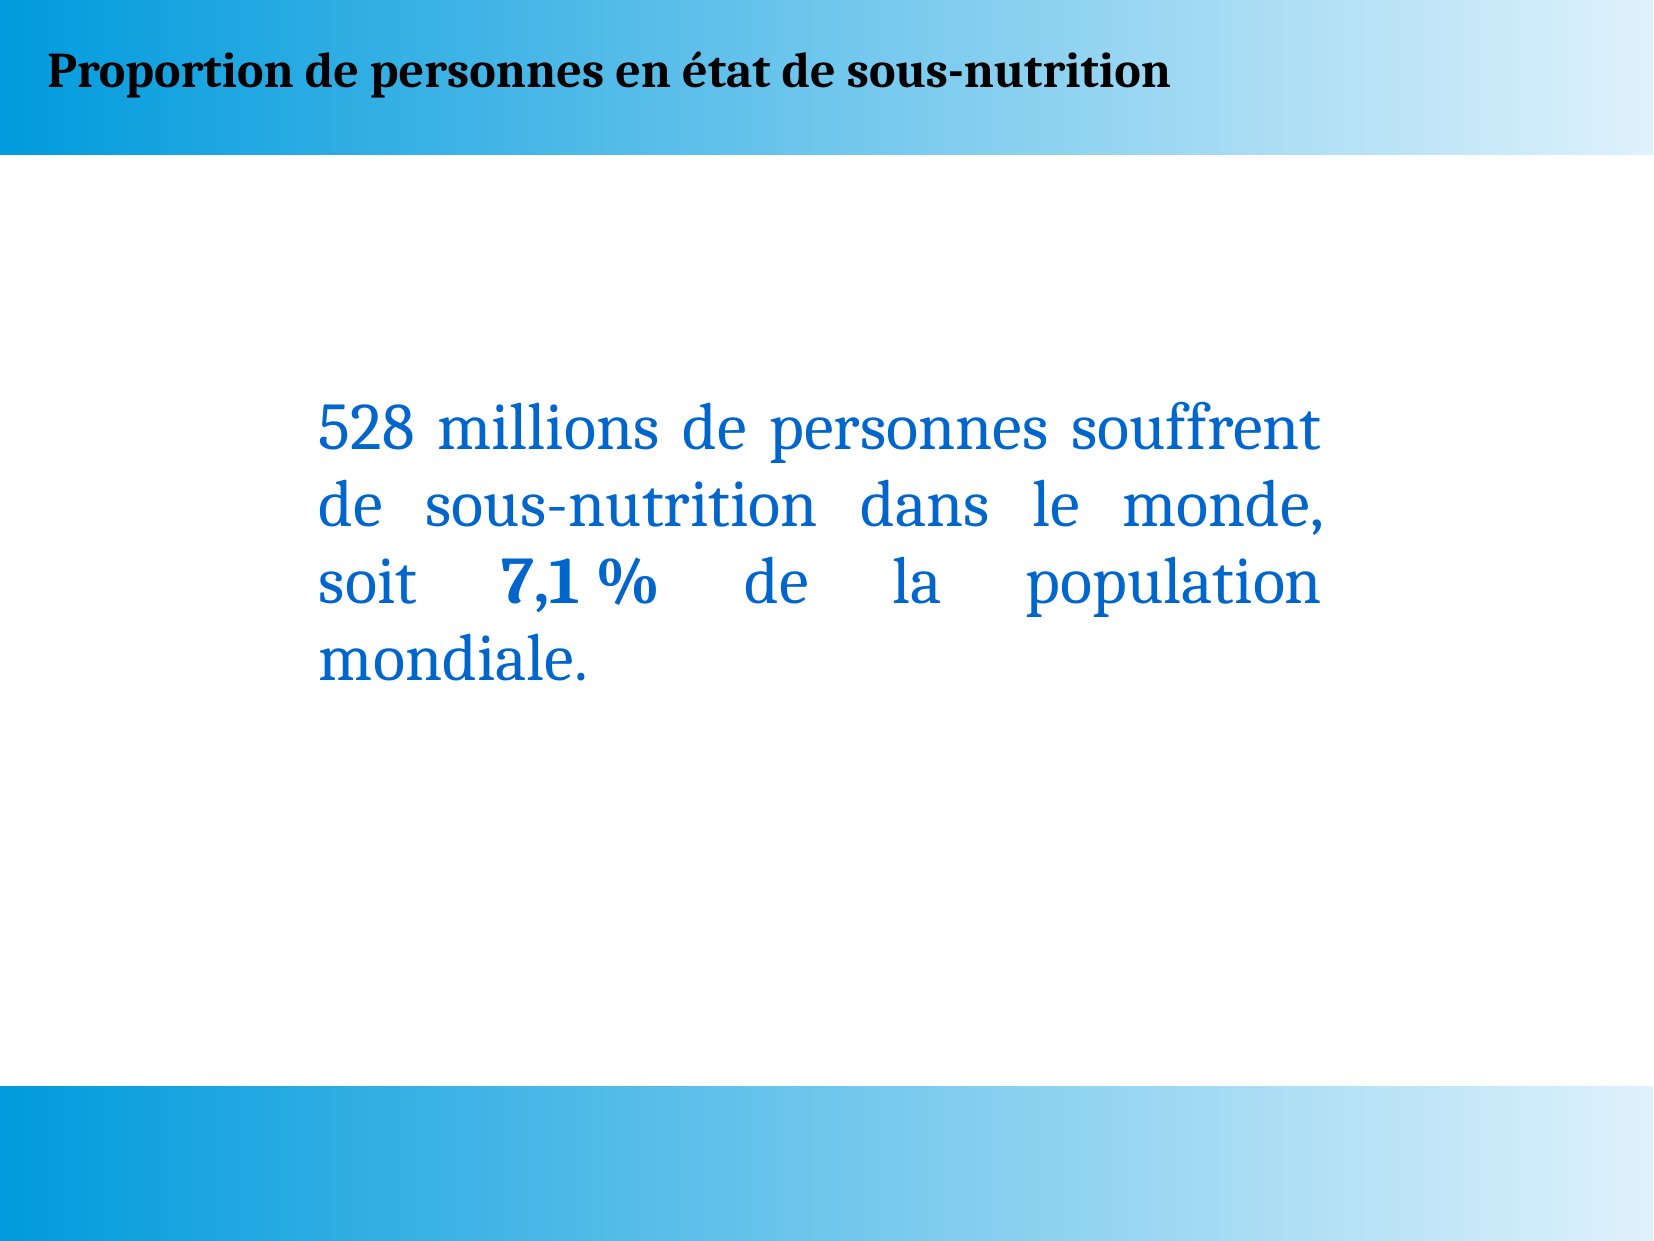

# Proportion de personnes en état de sous-nutrition
528 millions de personnes souffrent de sous-nutrition dans le monde, soit 7,1 % de la population mondiale.